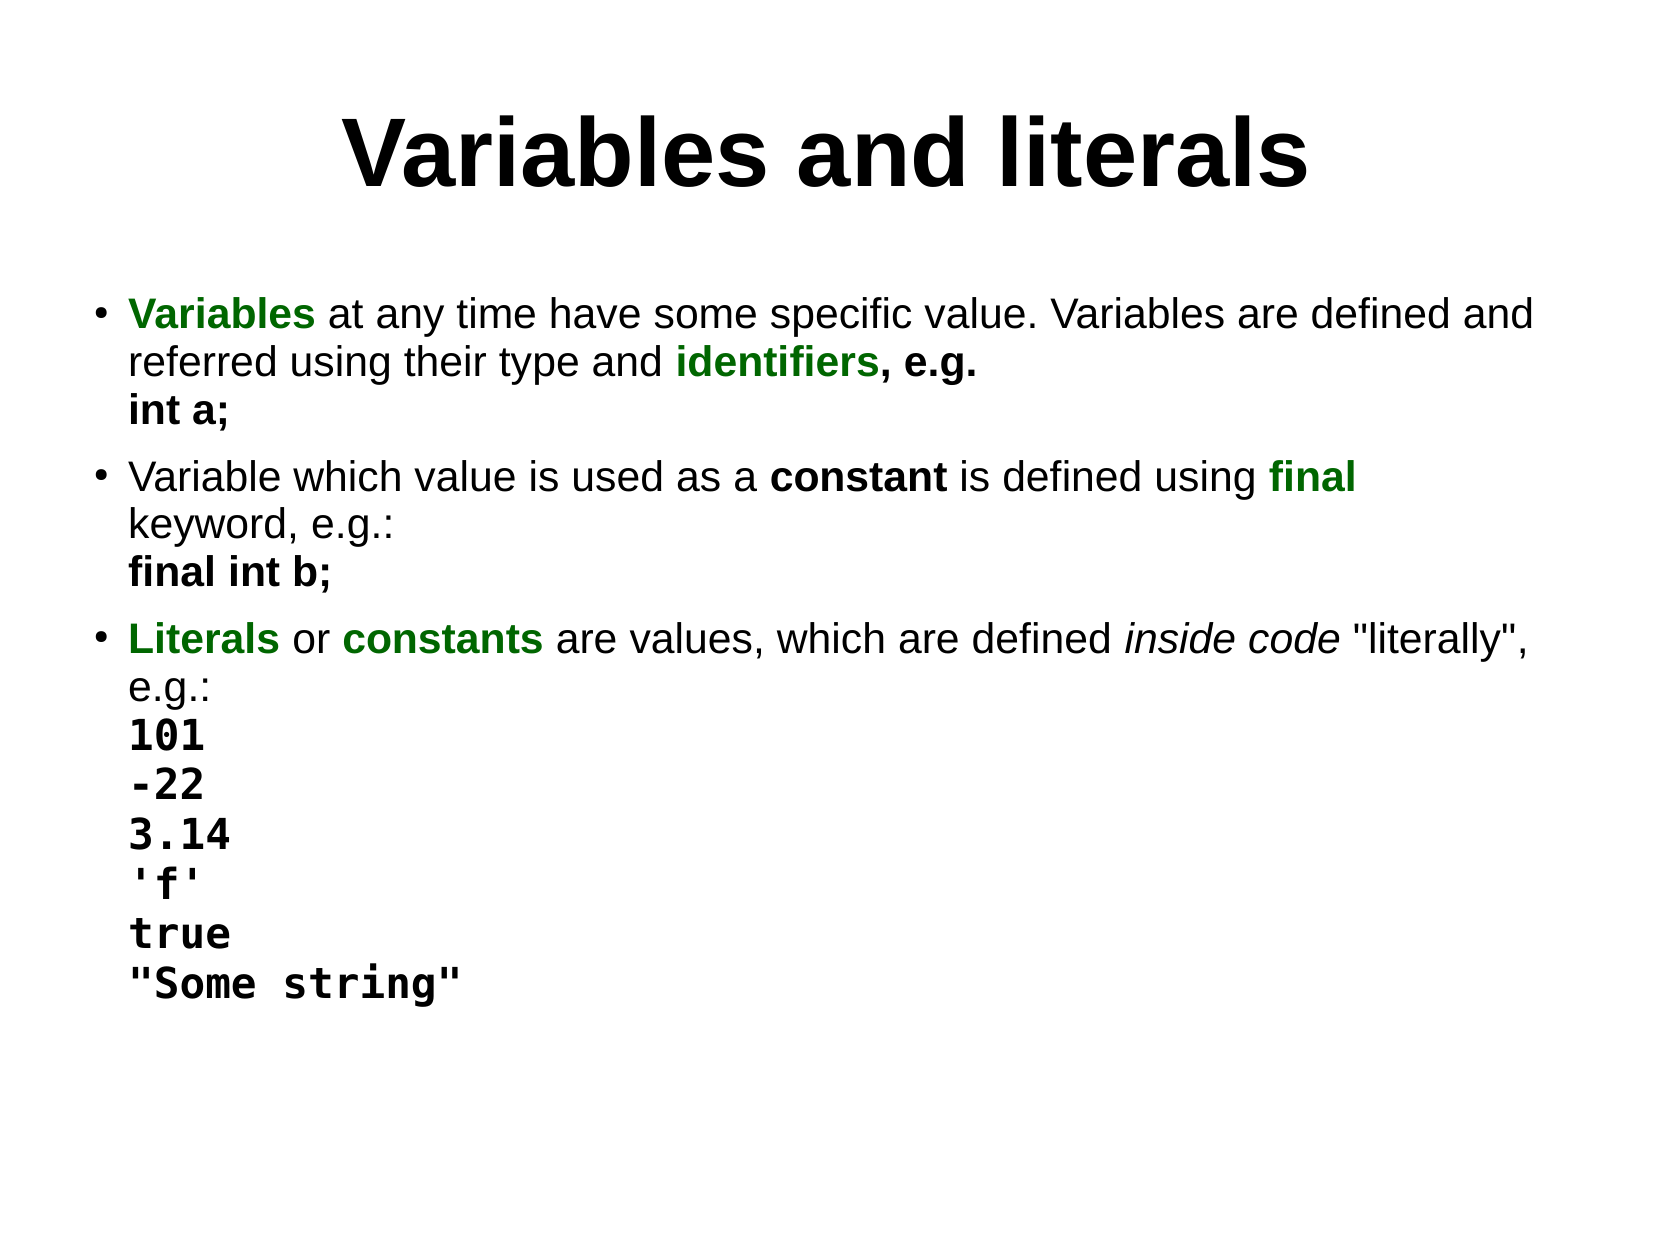

# Variables and literals
Variables at any time have some specific value. Variables are defined and referred using their type and identifiers, e.g.
int a;
Variable which value is used as a constant is defined using final keyword, e.g.:
final int b;
Literals or constants are values, which are defined inside code "literally", e.g.:
101
-22
3.14
'f'
true
"Some string"